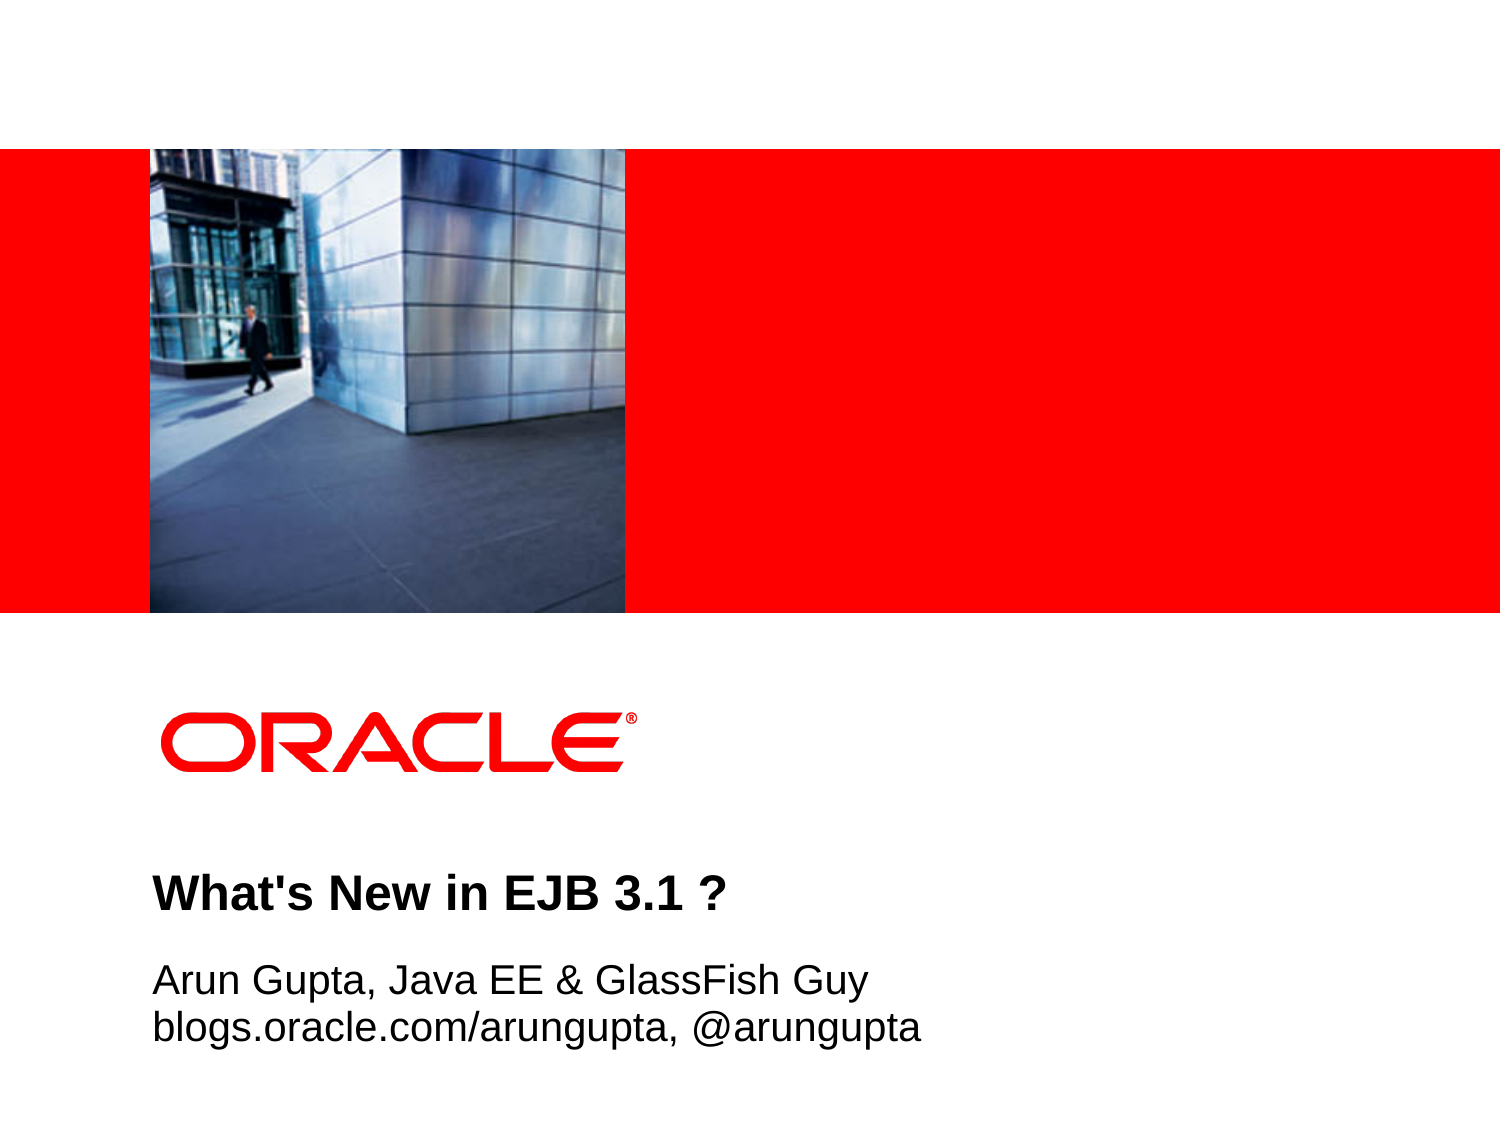

# What's New in EJB 3.1 ?
Arun Gupta, Java EE & GlassFish Guy
blogs.oracle.com/arungupta, @arungupta